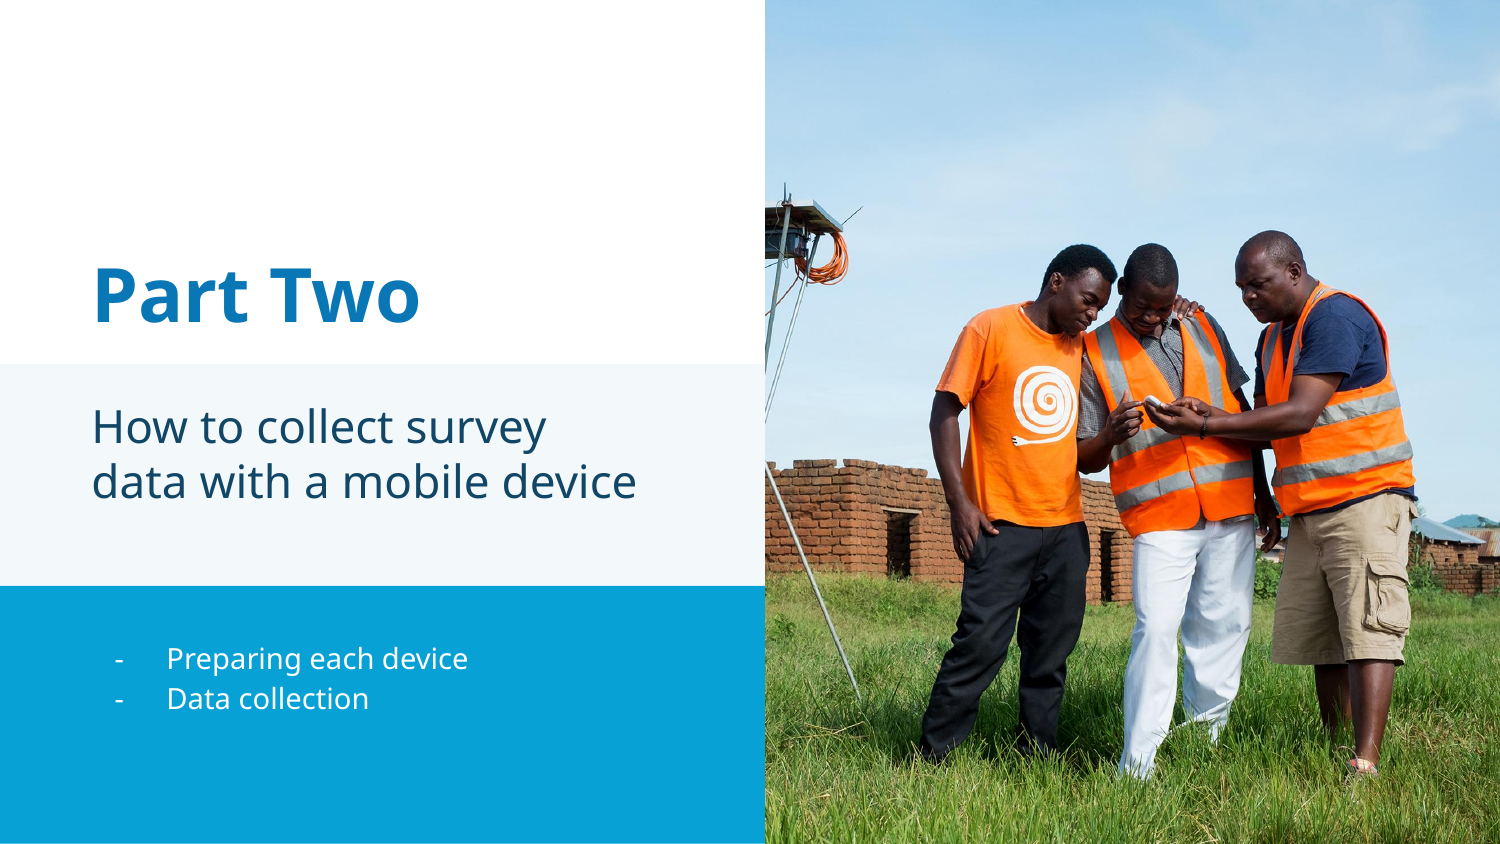

Part Two
How to collect survey data with a mobile device
Preparing each device
Data collection